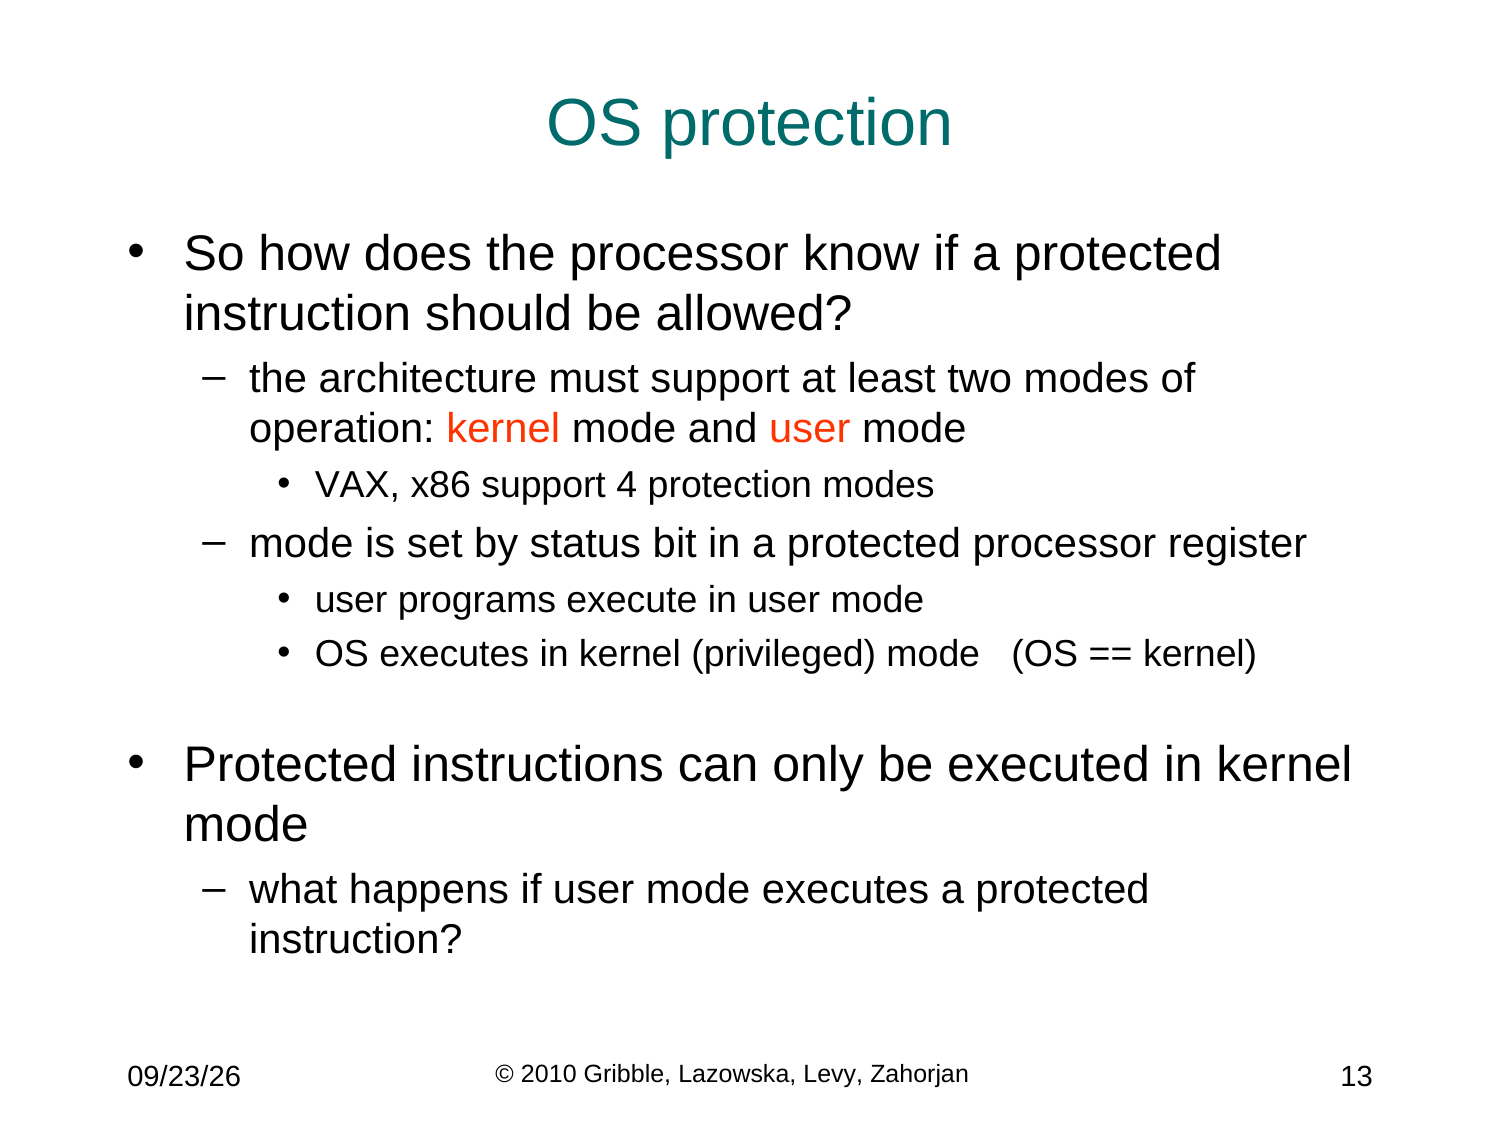

# OS protection
So how does the processor know if a protected instruction should be allowed?
the architecture must support at least two modes of operation: kernel mode and user mode
VAX, x86 support 4 protection modes
mode is set by status bit in a protected processor register
user programs execute in user mode
OS executes in kernel (privileged) mode (OS == kernel)
Protected instructions can only be executed in kernel mode
what happens if user mode executes a protected instruction?
13